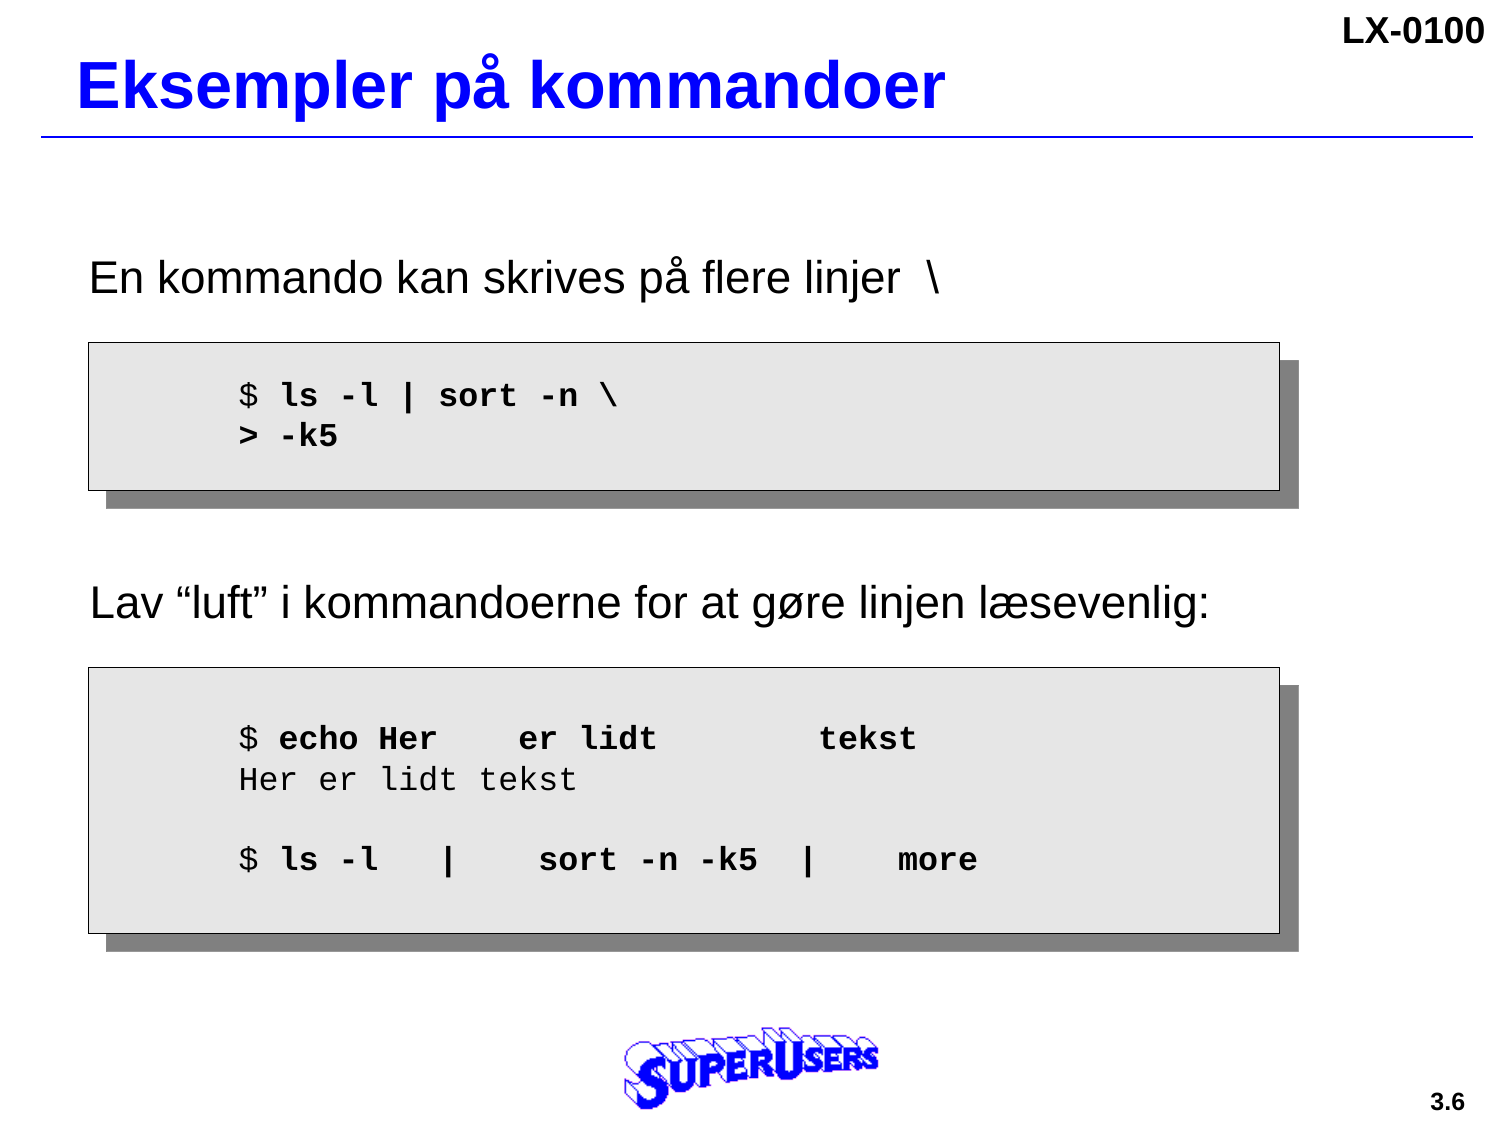

# Eksempler på kommandoer
En kommando kan skrives på flere linjer \
	$ ls -l | sort -n \
	> -k5
 Lav “luft” i kommandoerne for at gøre linjen læsevenlig:
	$ echo Her er lidt tekst
	Her er lidt tekst
	$ ls -l | sort -n -k5 | more